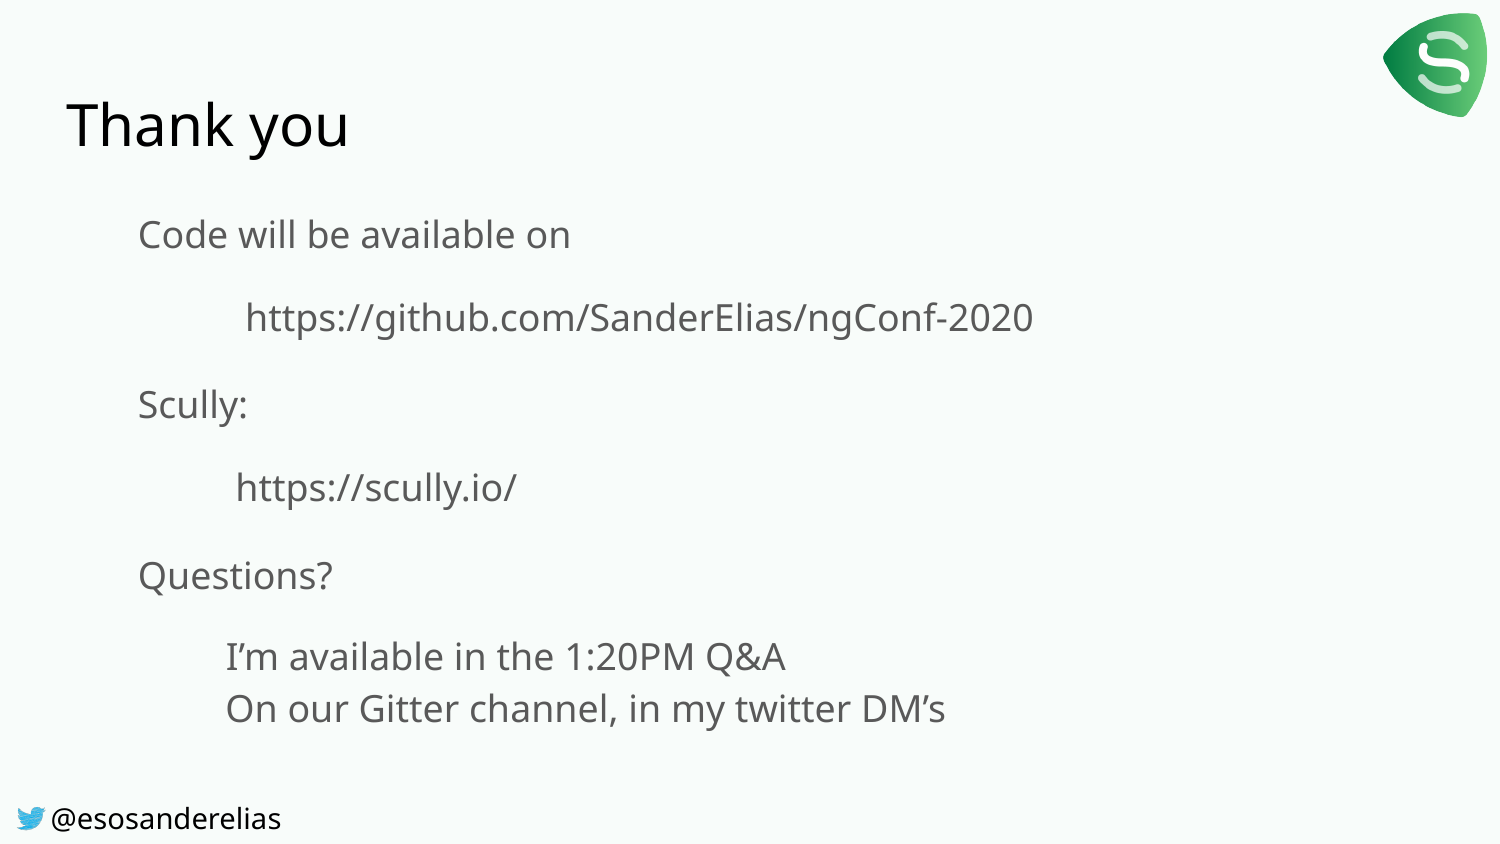

# Thank you
Code will be available on
 https://github.com/SanderElias/ngConf-2020
Scully:
 https://scully.io/
Questions?
 I’m available in the 1:20PM Q&A
 On our Gitter channel, in my twitter DM’s